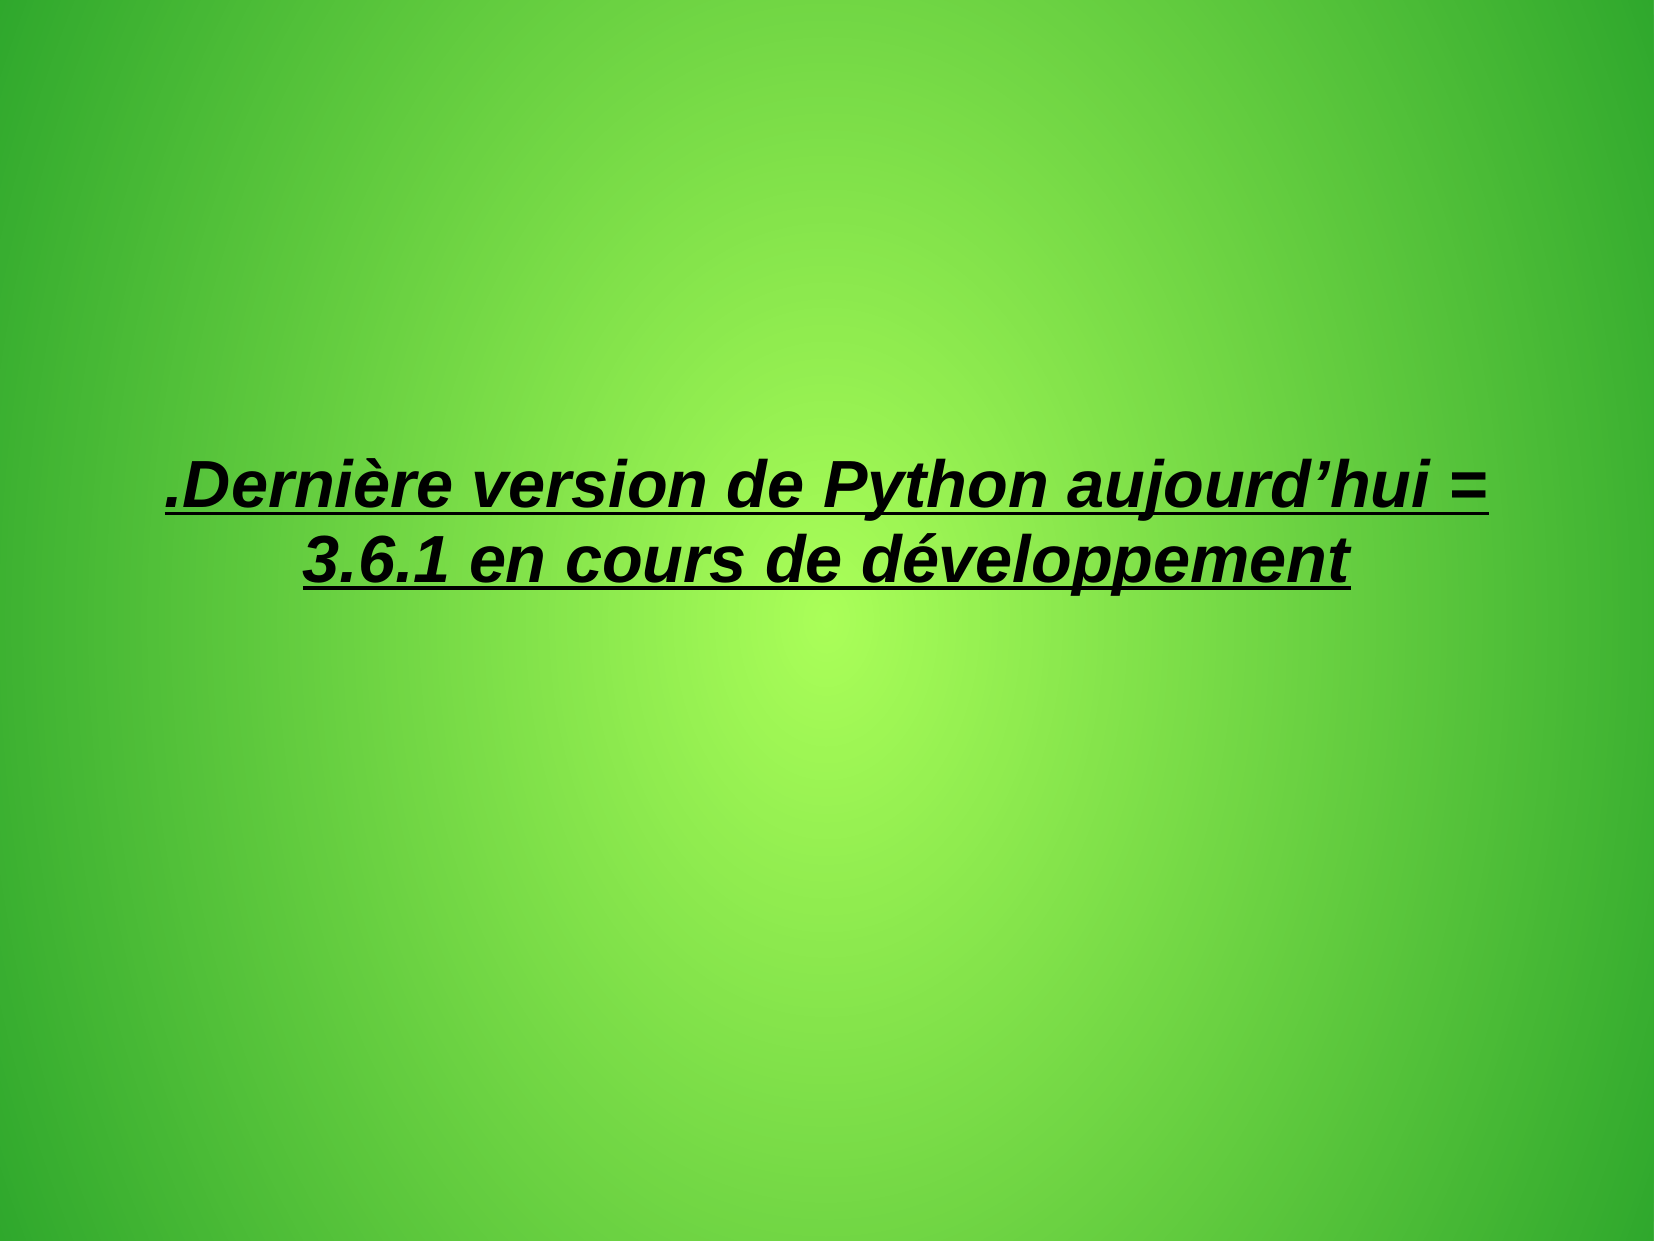

# .Dernière version de Python aujourd’hui = 3.6.1 en cours de développement